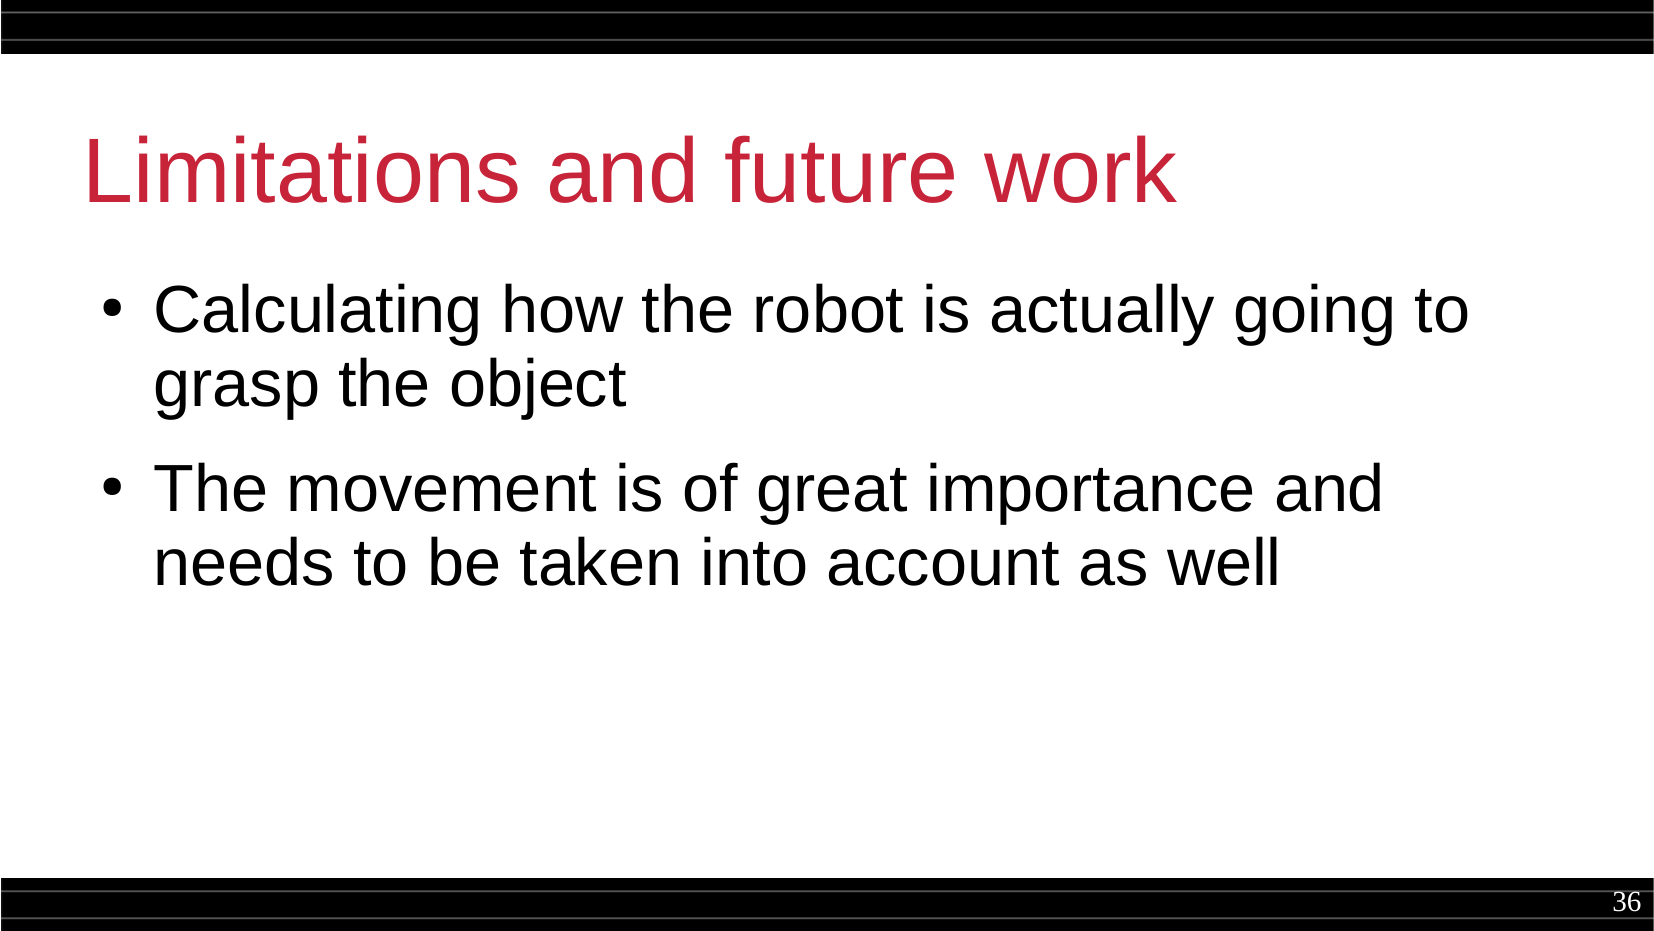

# Limitations and future work
Calculating how the robot is actually going to grasp the object
The movement is of great importance and needs to be taken into account as well